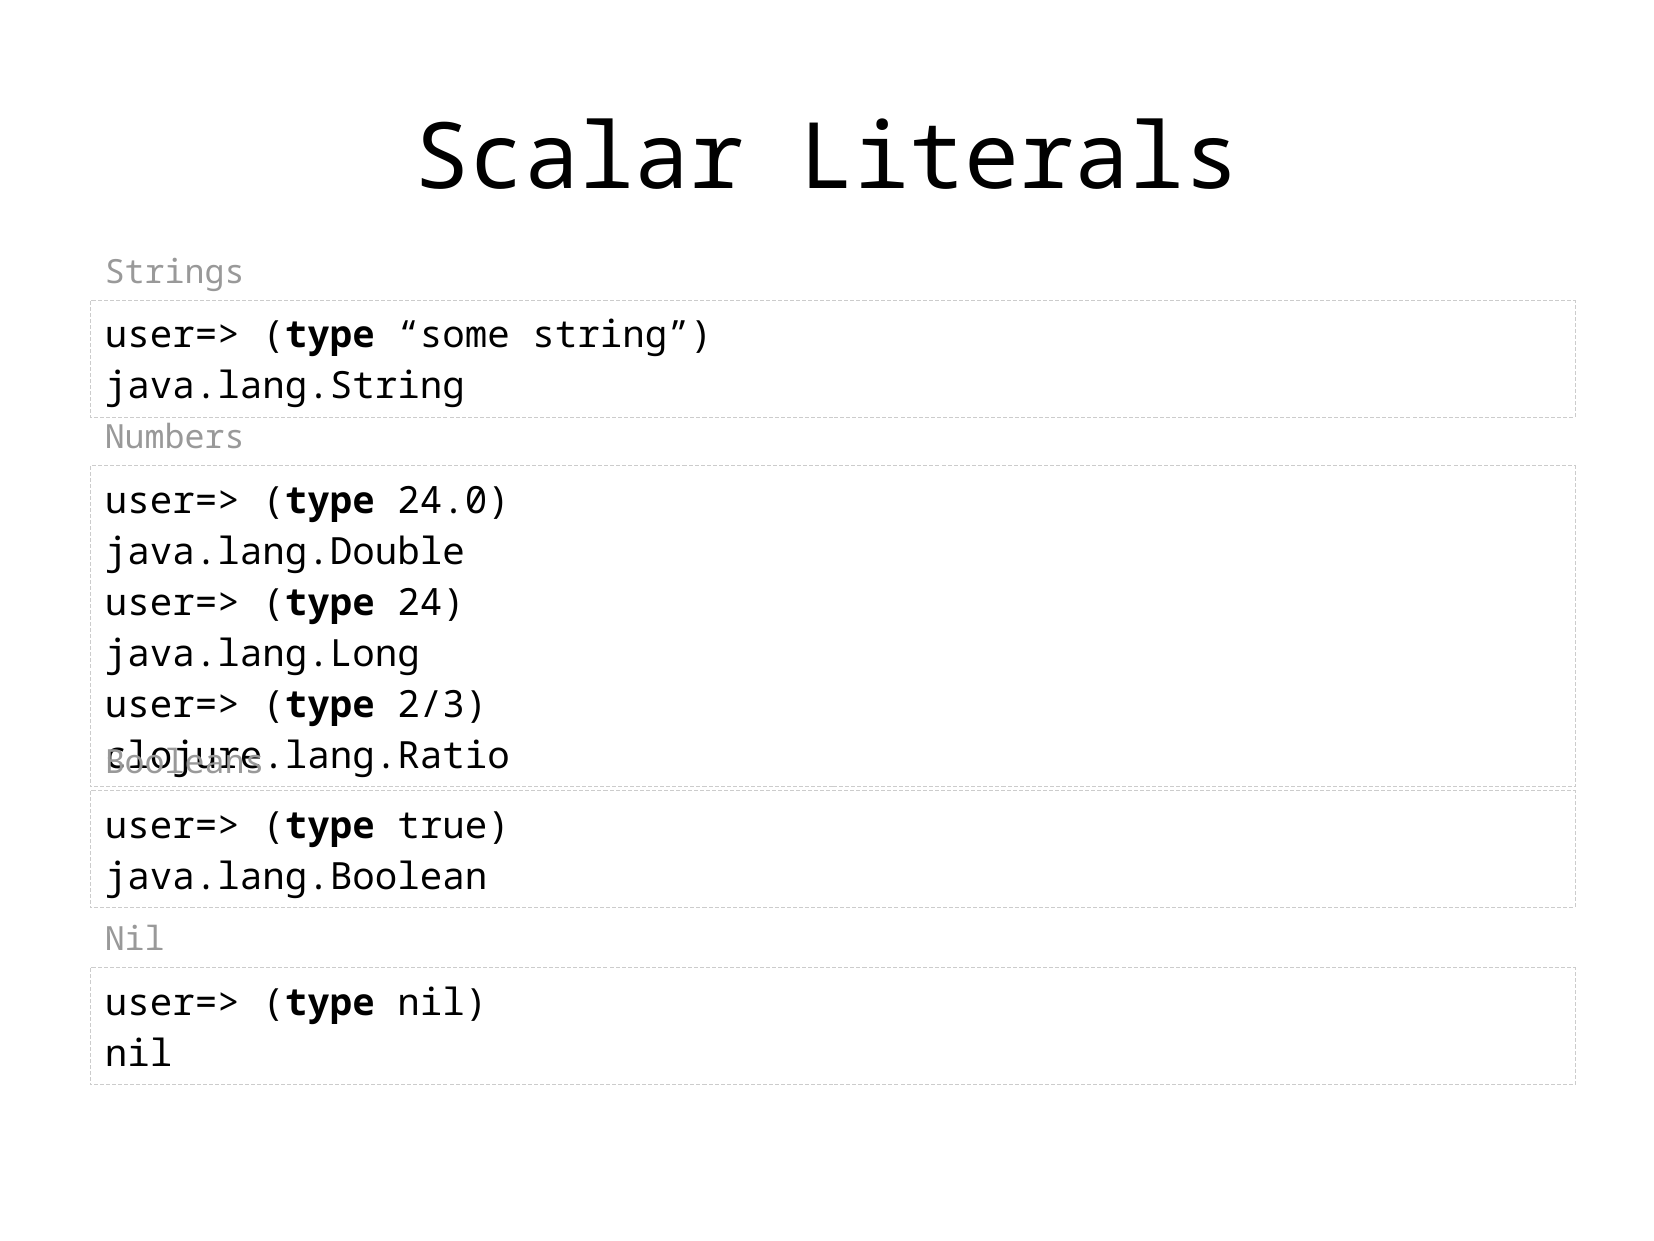

# Scalar Literals
Strings
user=> (type “some string”)
java.lang.String
Numbers
user=> (type 24.0)
java.lang.Double
user=> (type 24)
java.lang.Long
user=> (type 2/3)
clojure.lang.Ratio
Booleans
user=> (type true)
java.lang.Boolean
Nil
user=> (type nil)
nil